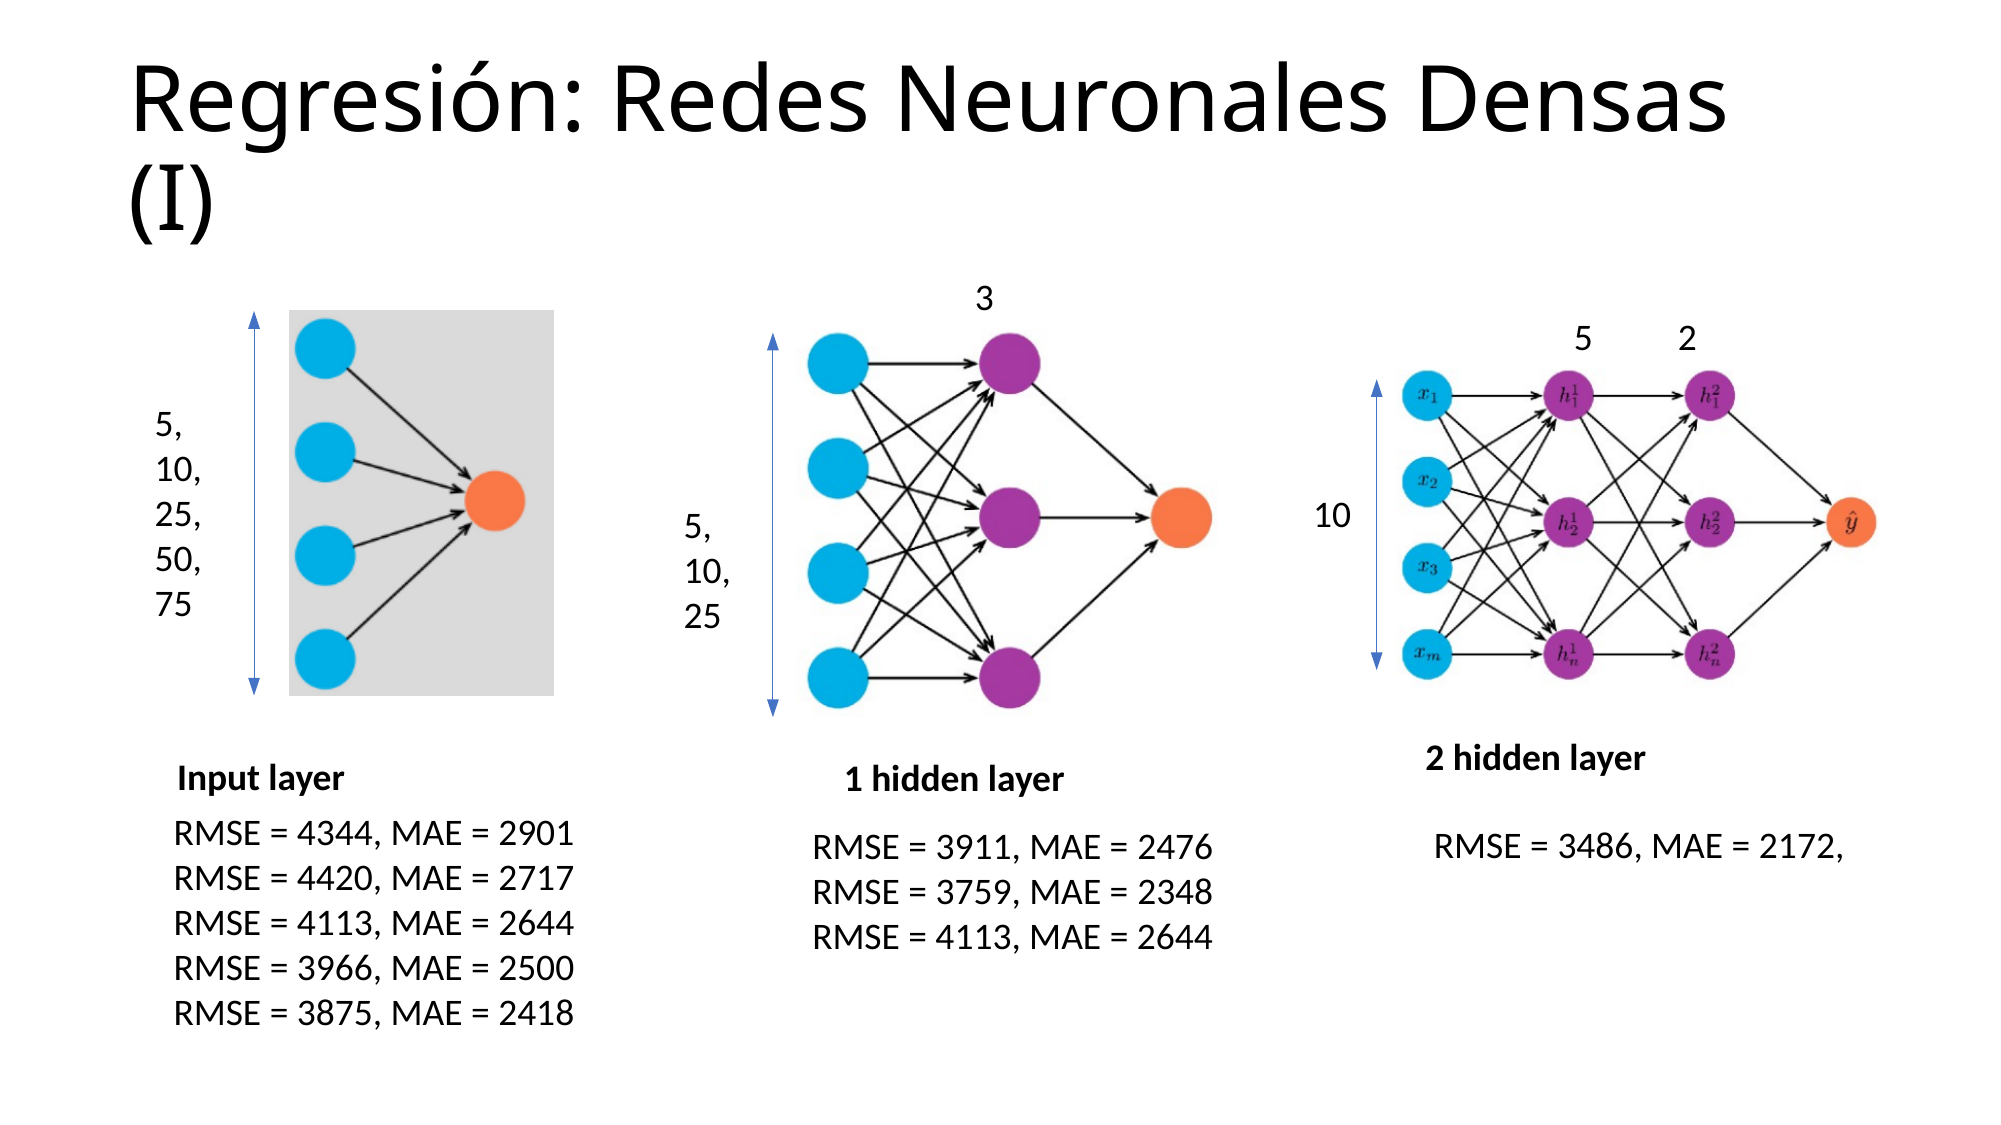

Regresión: Redes Neuronales Densas (I)
3
5          2
5,
10, 25,
50, 75
10
5,
10,
25
2 hidden layer
Input layer
1 hidden layer
​
RMSE = 4344, MAE = 2901​
RMSE = 4420, MAE = 2717 ​
RMSE = 4113, MAE = 2644​
RMSE = 3966, MAE = 2500​
RMSE = 3875, MAE = 2418
​
RMSE = 3911, MAE = 2476
RMSE = 3759, MAE = 2348
RMSE = 4113, MAE = 2644​
 RMSE = 3486, MAE = 2172,